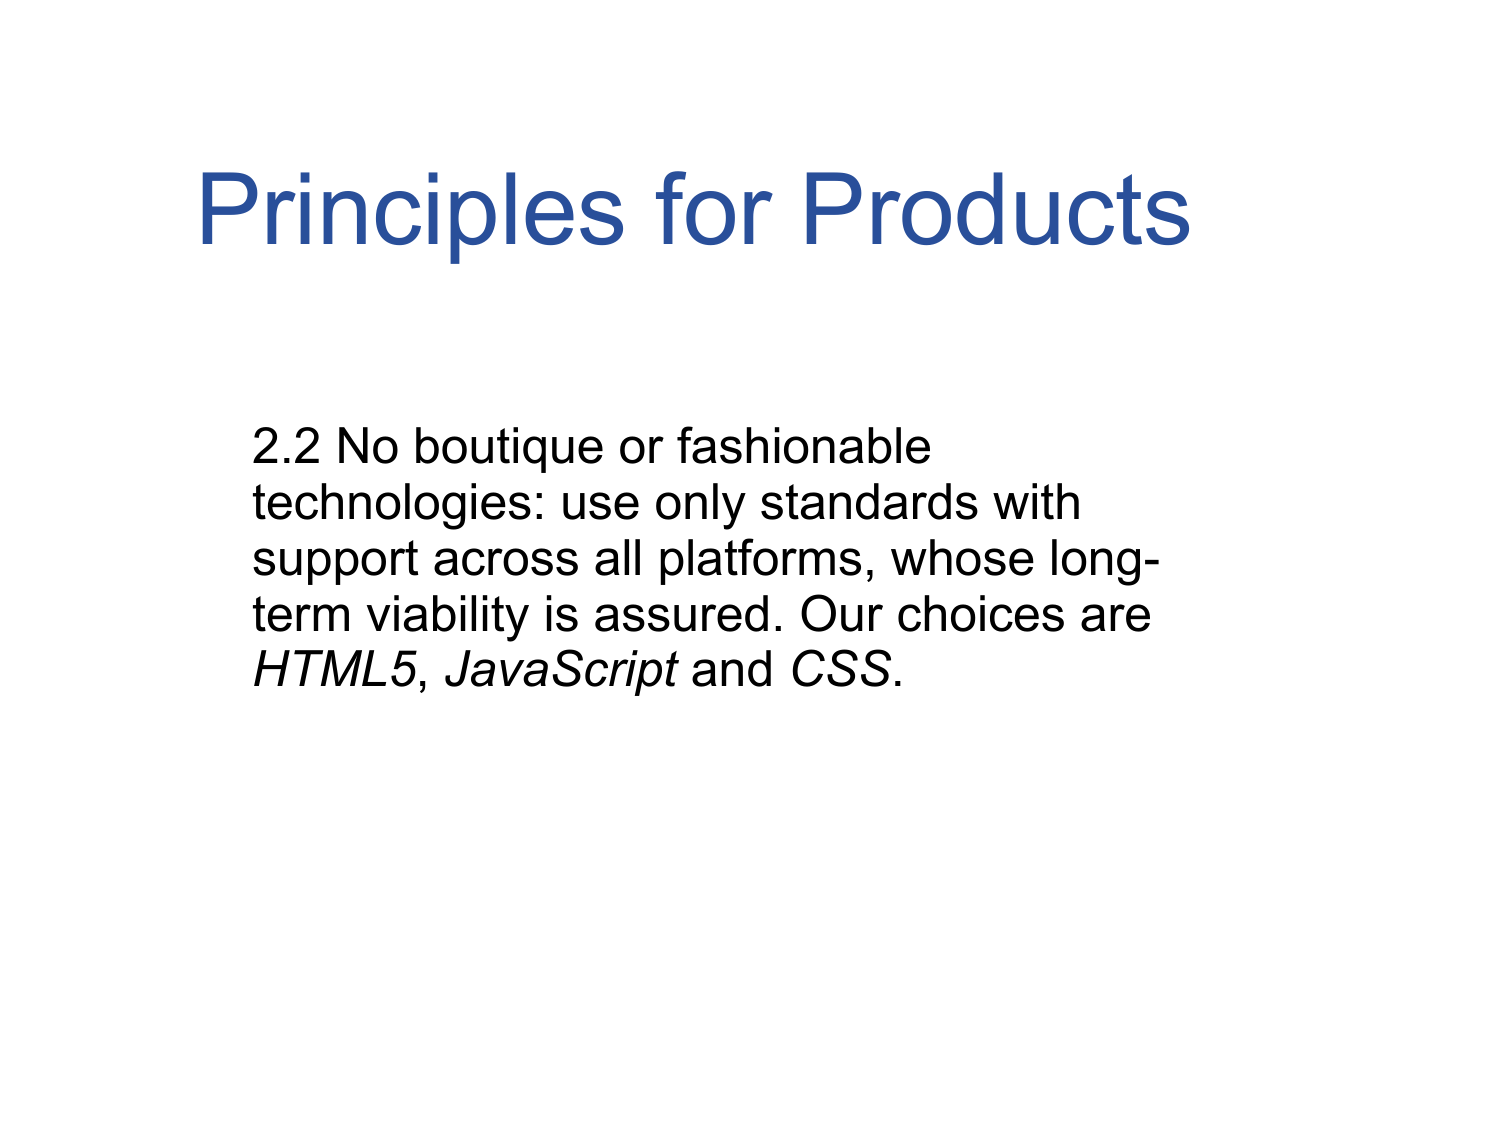

# Principles for Products
2.2 No boutique or fashionable technologies: use only standards with support across all platforms, whose long-term viability is assured. Our choices are HTML5, JavaScript and CSS.